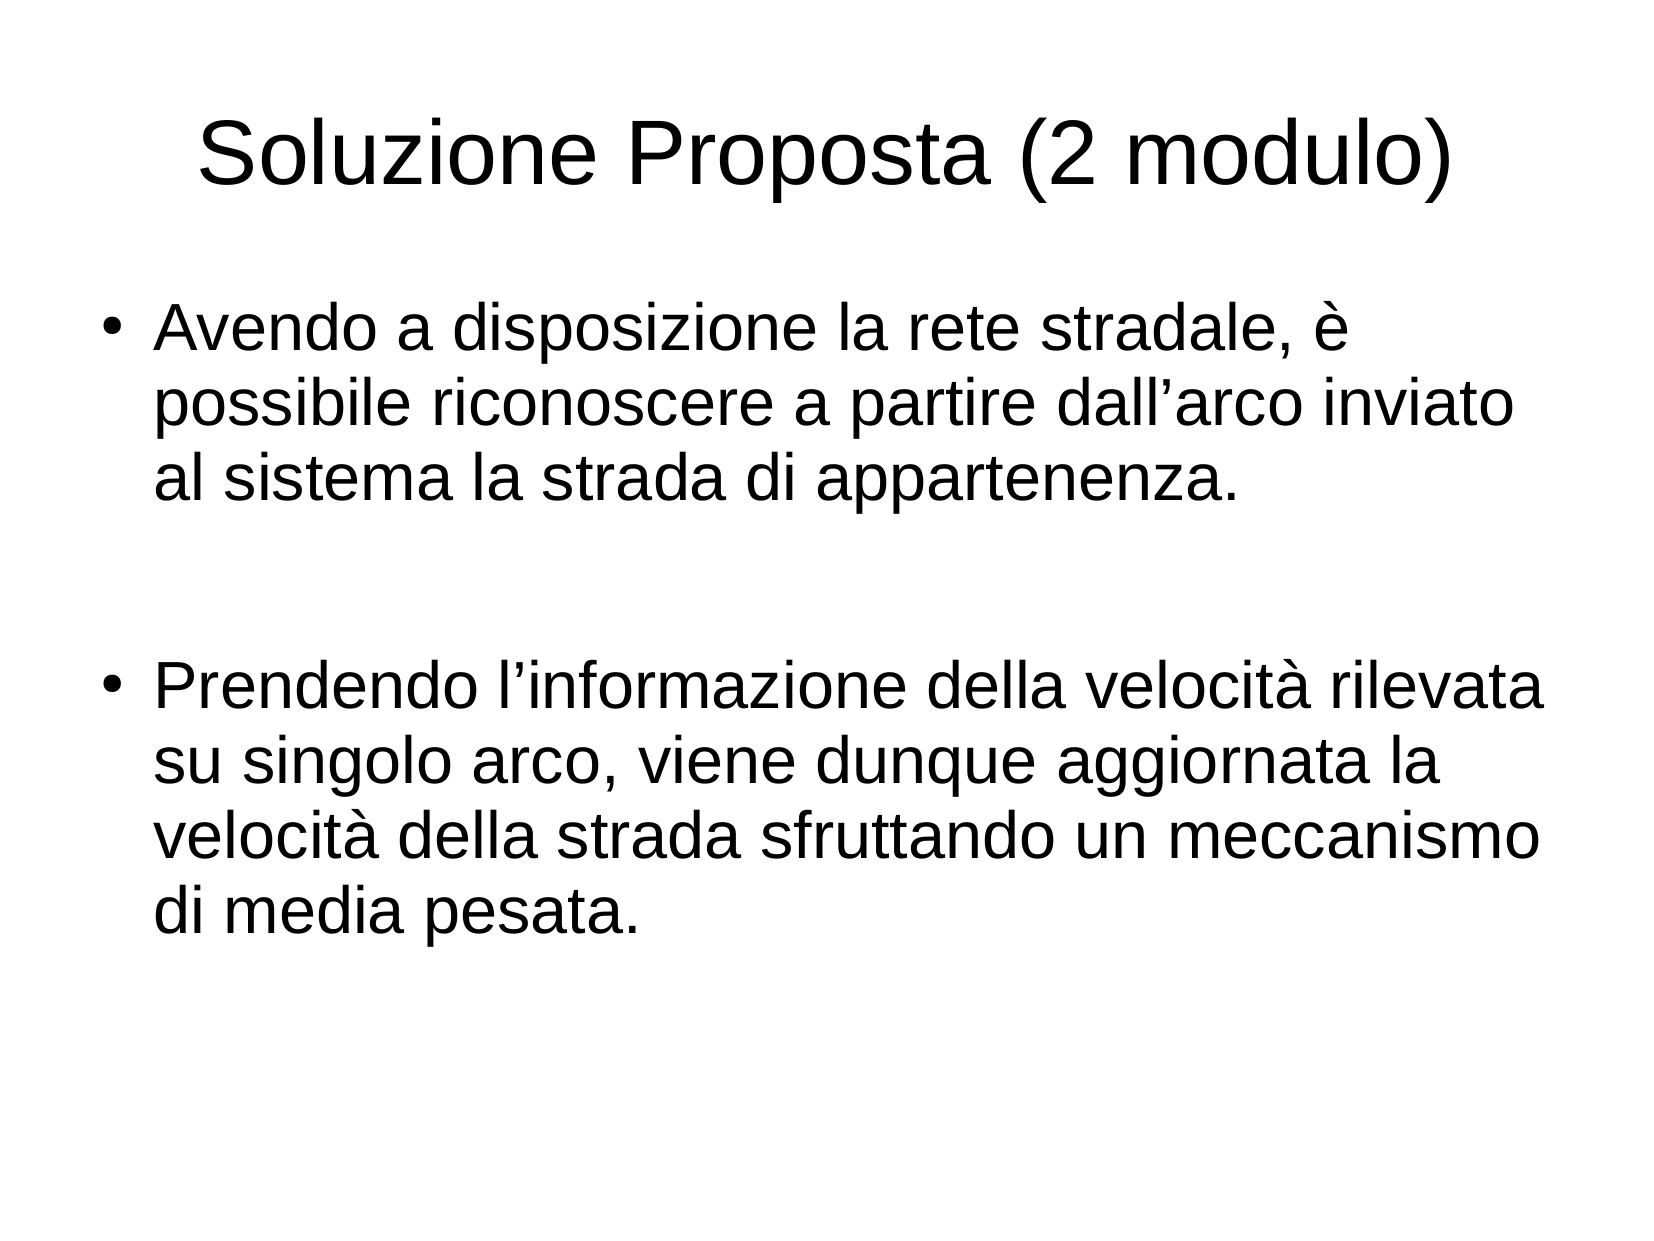

# Soluzione Proposta (2 modulo)
Avendo a disposizione la rete stradale, è possibile riconoscere a partire dall’arco inviato al sistema la strada di appartenenza.
Prendendo l’informazione della velocità rilevata su singolo arco, viene dunque aggiornata la velocità della strada sfruttando un meccanismo di media pesata.